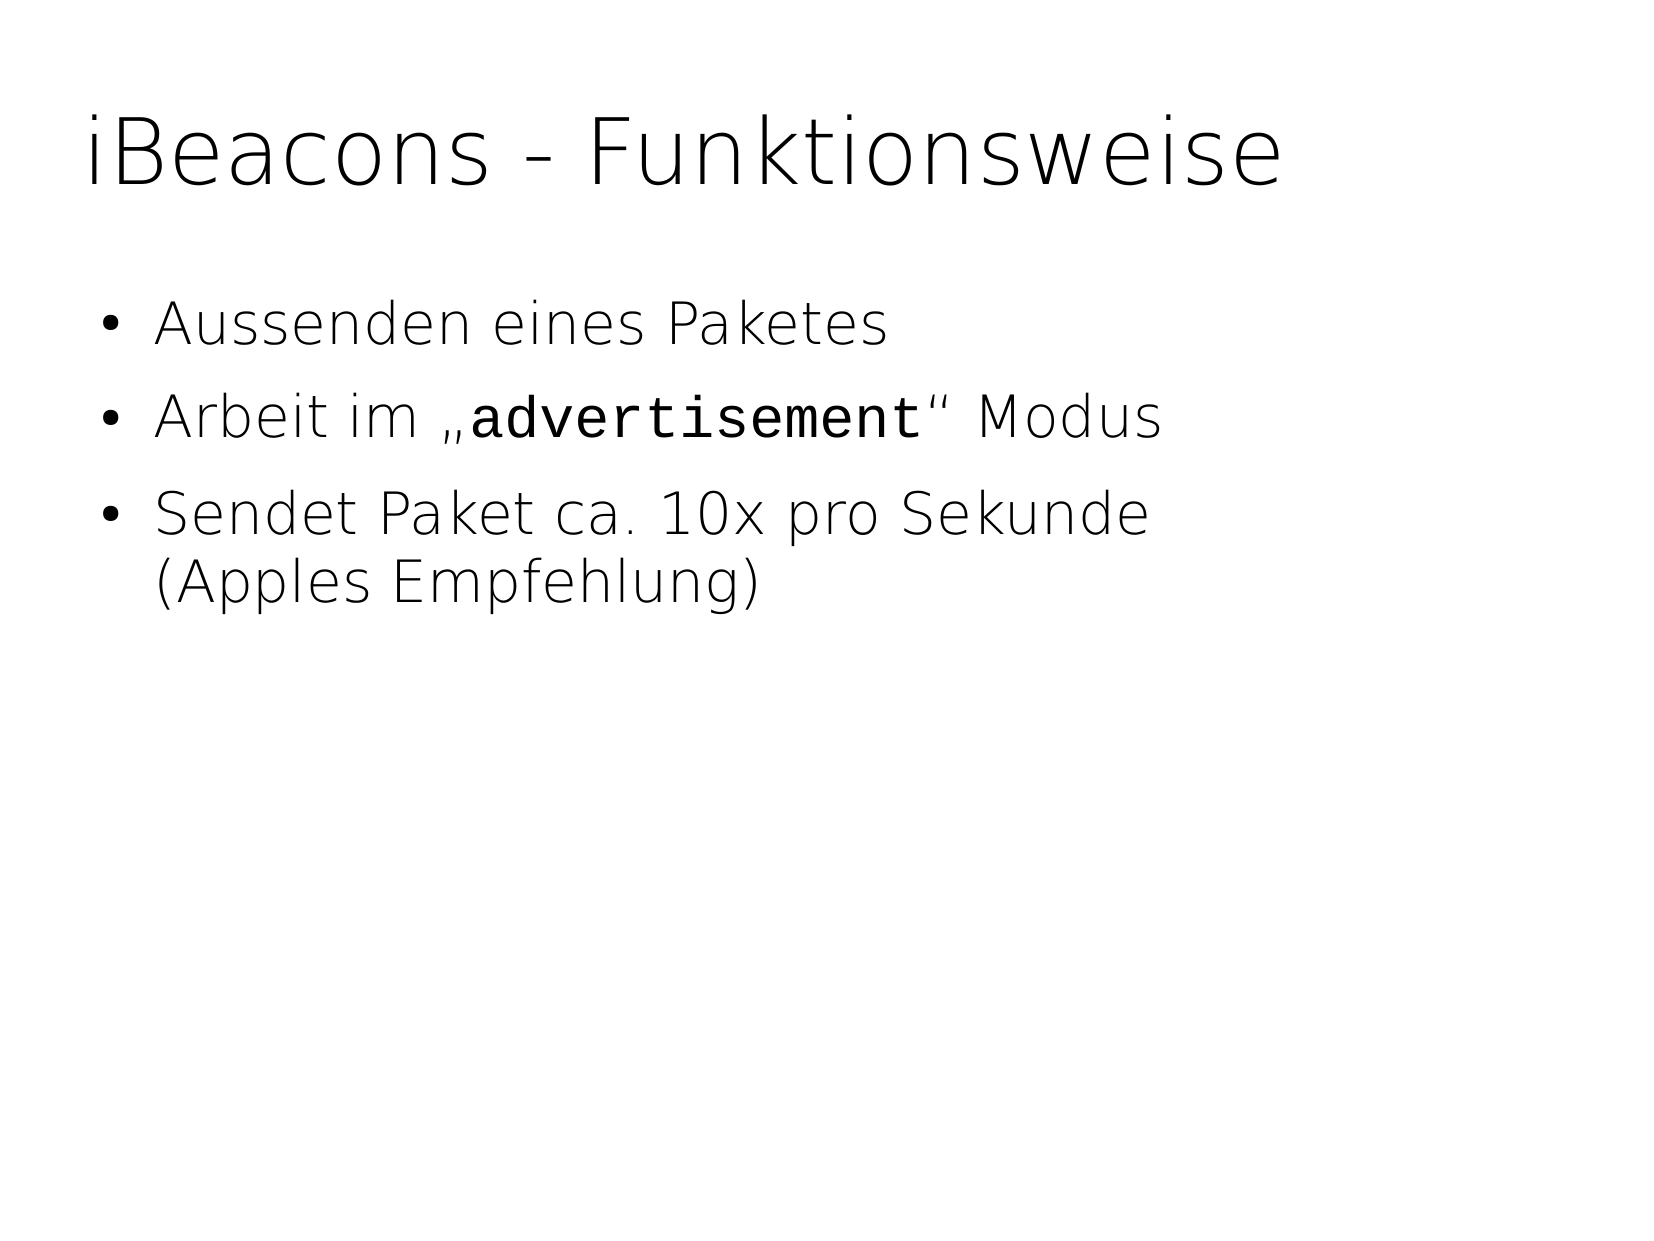

# iBeacons - Funktionsweise
Aussenden eines Paketes
Arbeit im „advertisement“ Modus
Sendet Paket ca. 10x pro Sekunde
(Apples Empfehlung)